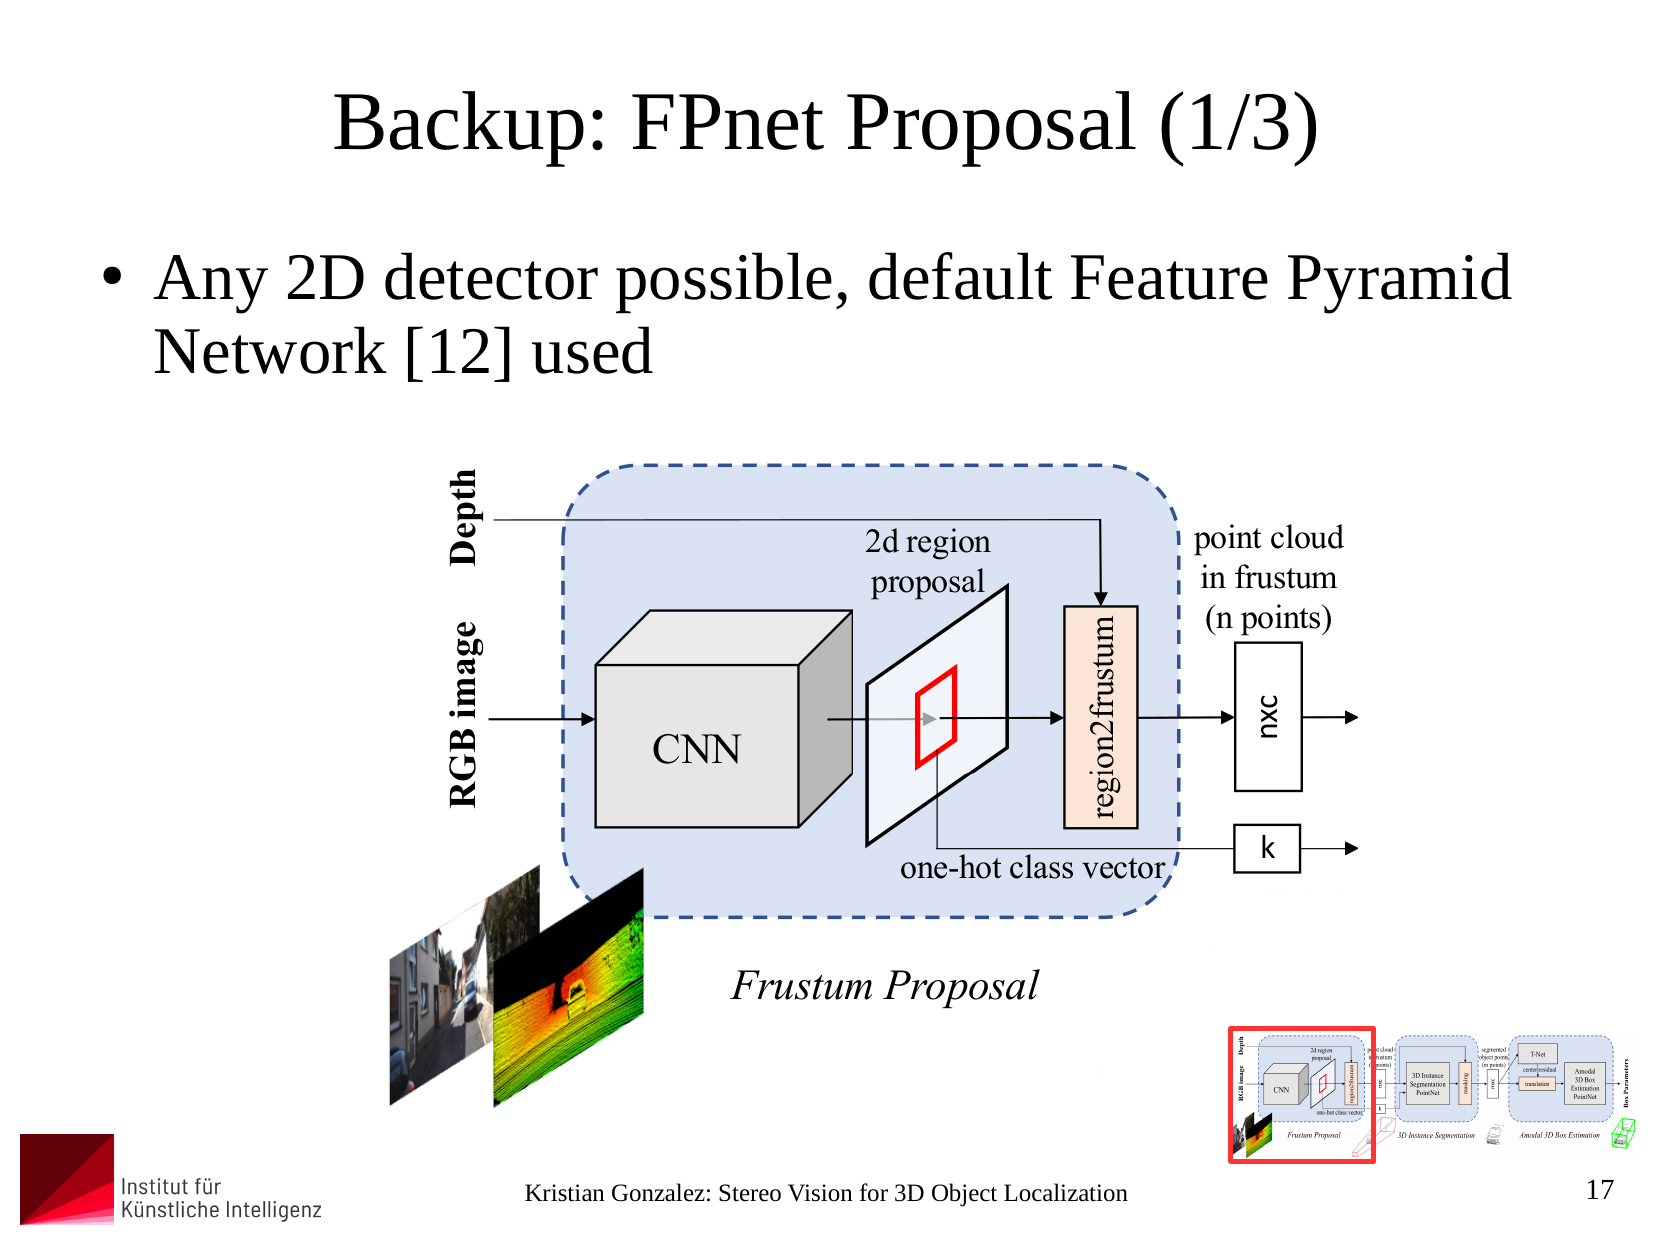

# Backup: FPnet Proposal (1/3)
Any 2D detector possible, default Feature Pyramid Network [12] used
17
Kristian Gonzalez: Stereo Vision for 3D Object Localization